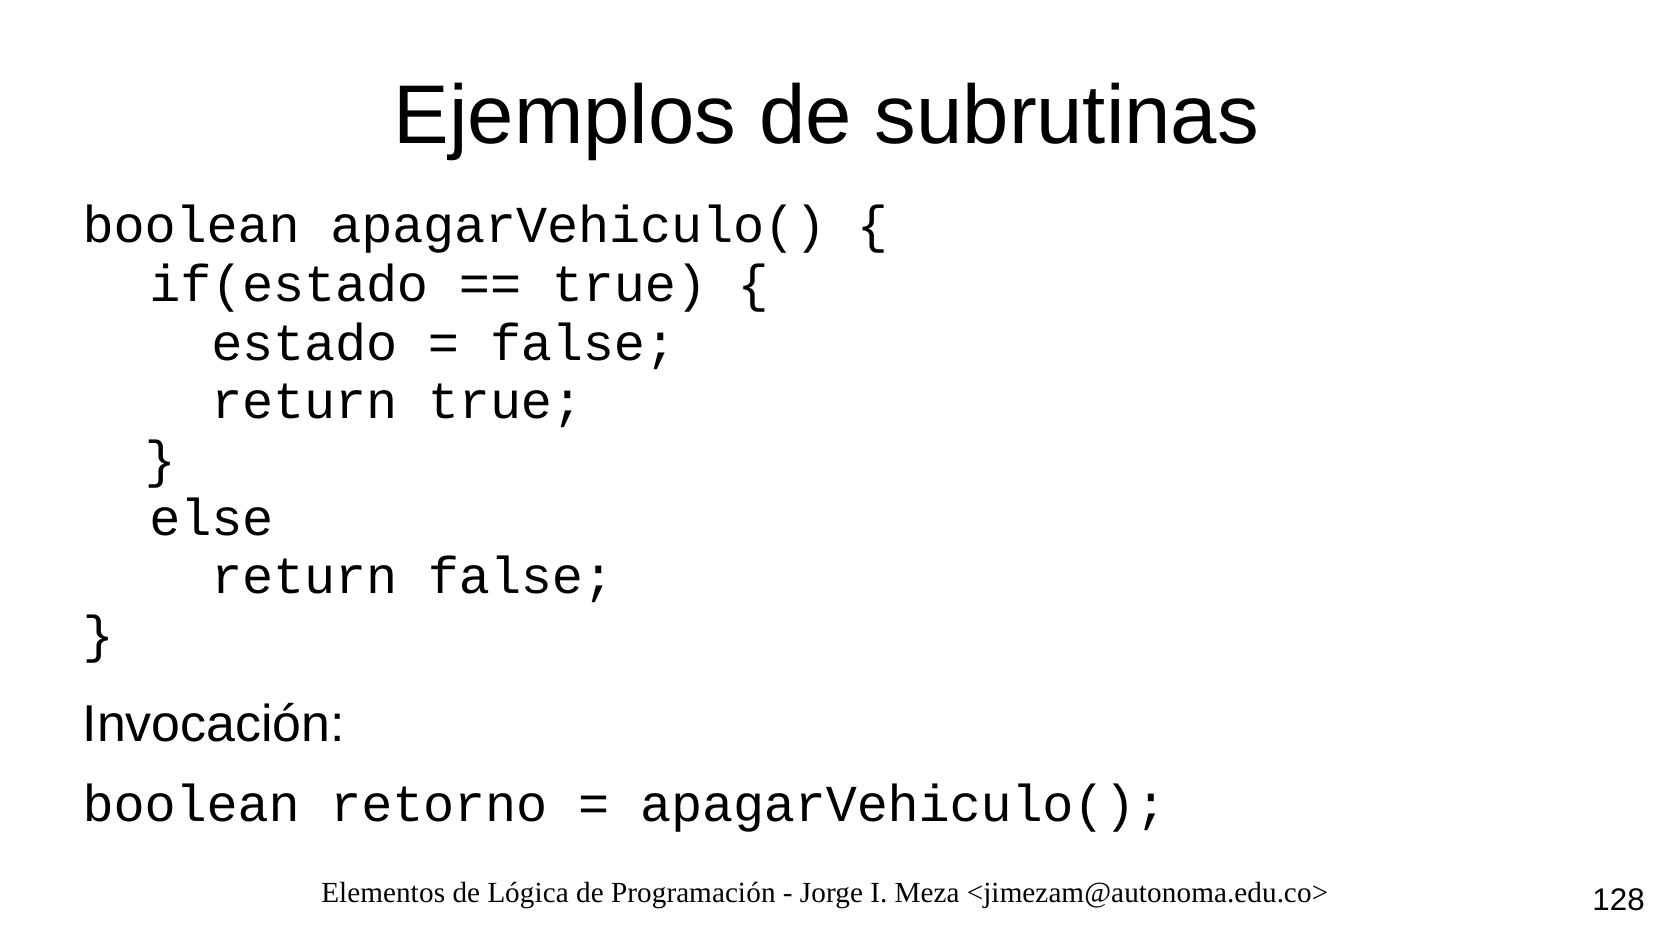

# Ejemplos de subrutinas
boolean apagarVehiculo() {
	if(estado == true) {
		 estado = false;
			 return true;
 }
	else
					 return false;
}
Invocación:
boolean retorno = apagarVehiculo();
Elementos de Lógica de Programación - Jorge I. Meza <jimezam@autonoma.edu.co>